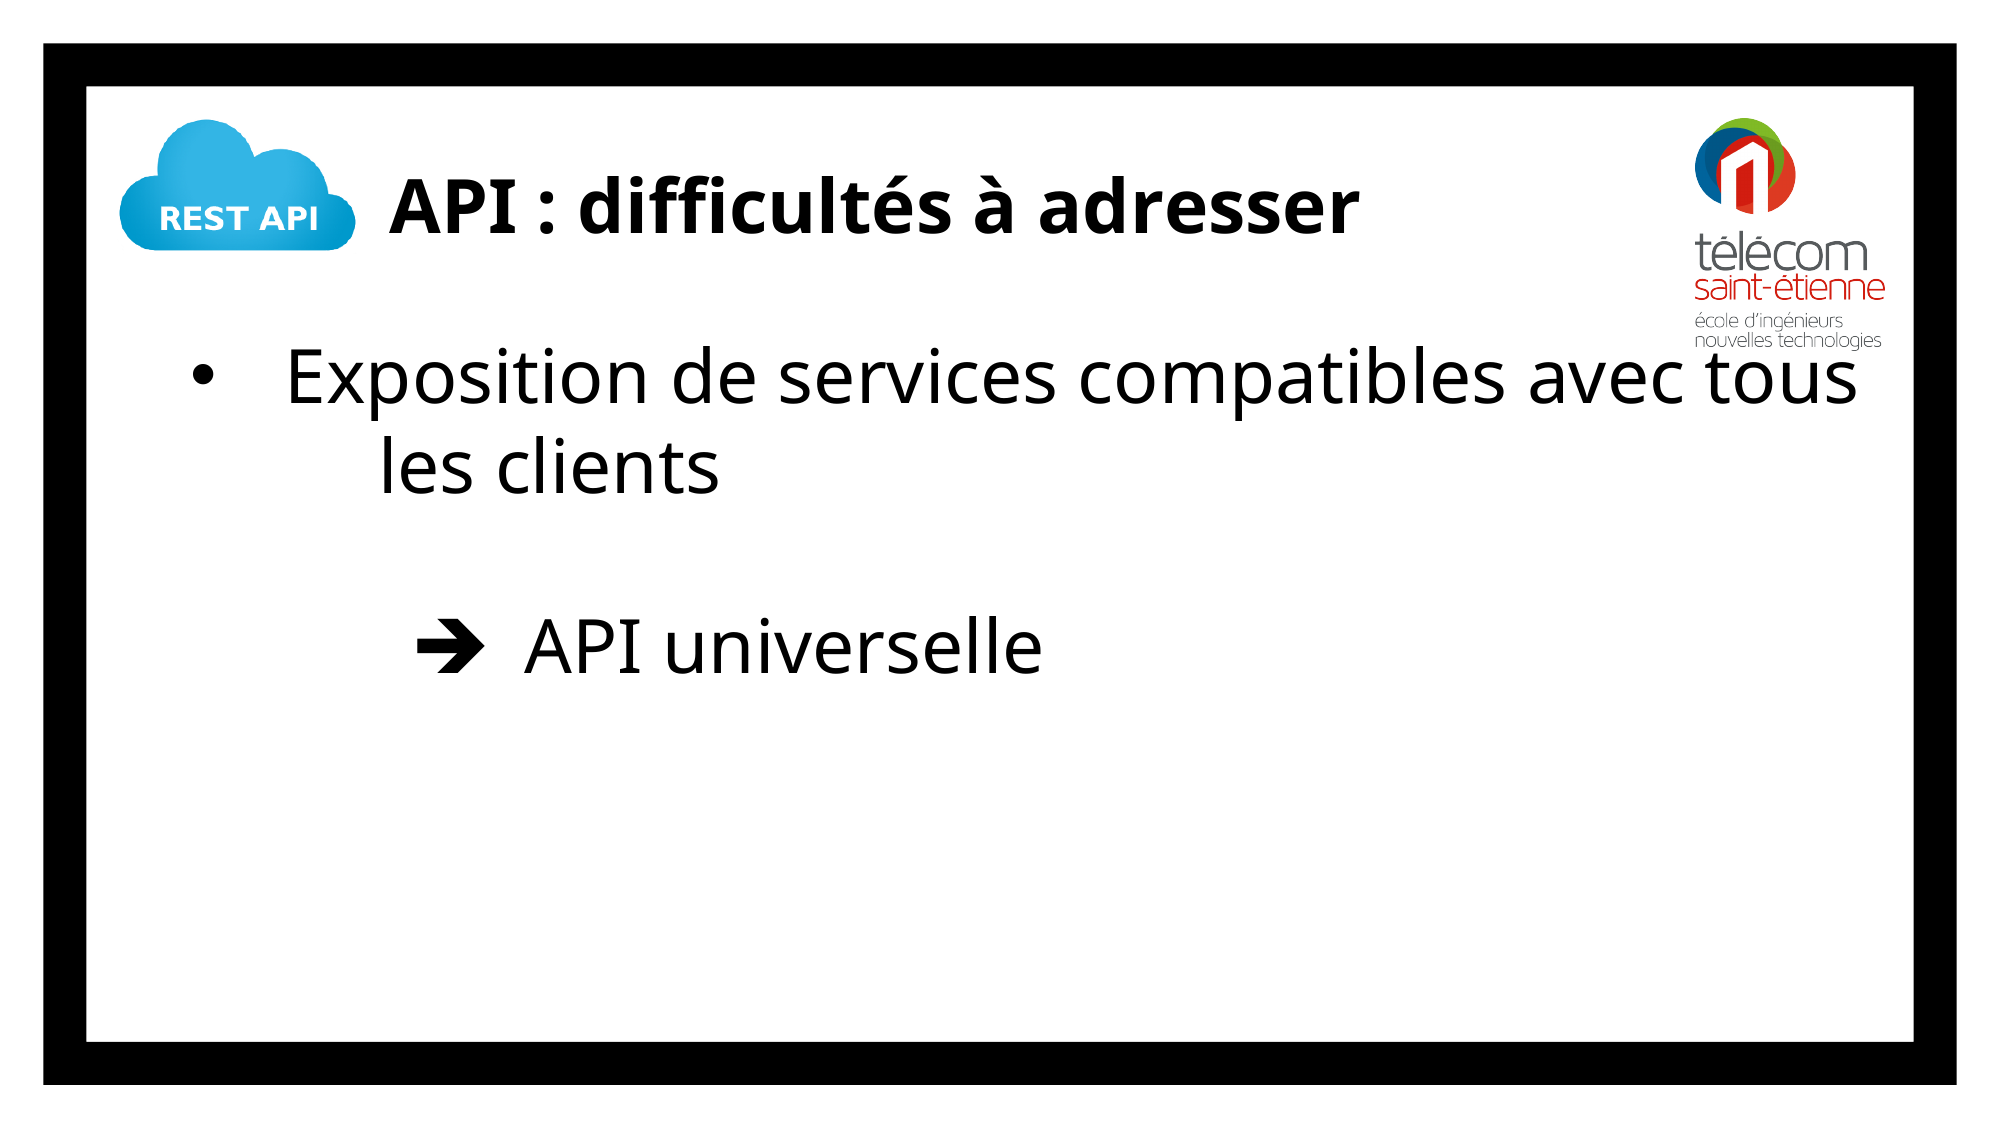

# API : difficultés à adresser
Exposition de services compatibles avec tous les clients
			 API universelle